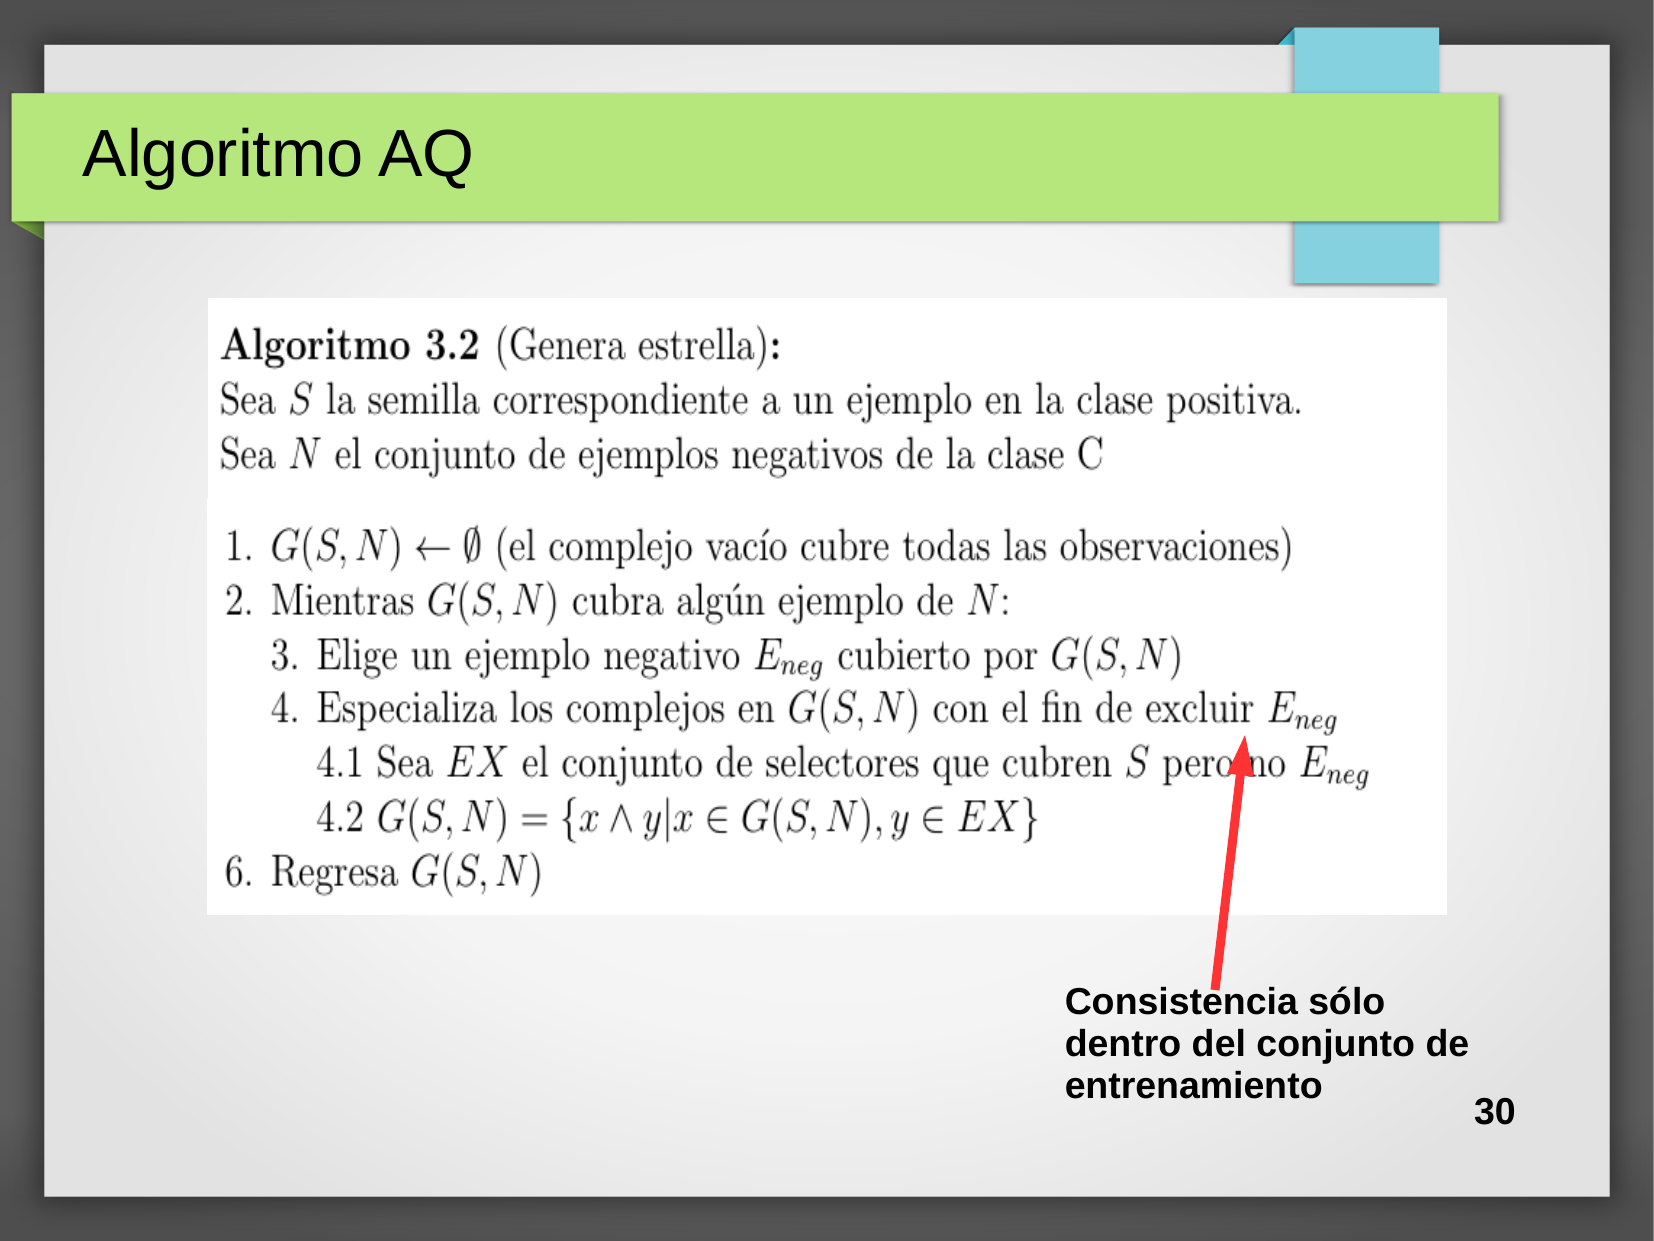

# Algoritmo AQ
Consistencia sólo dentro del conjunto de entrenamiento